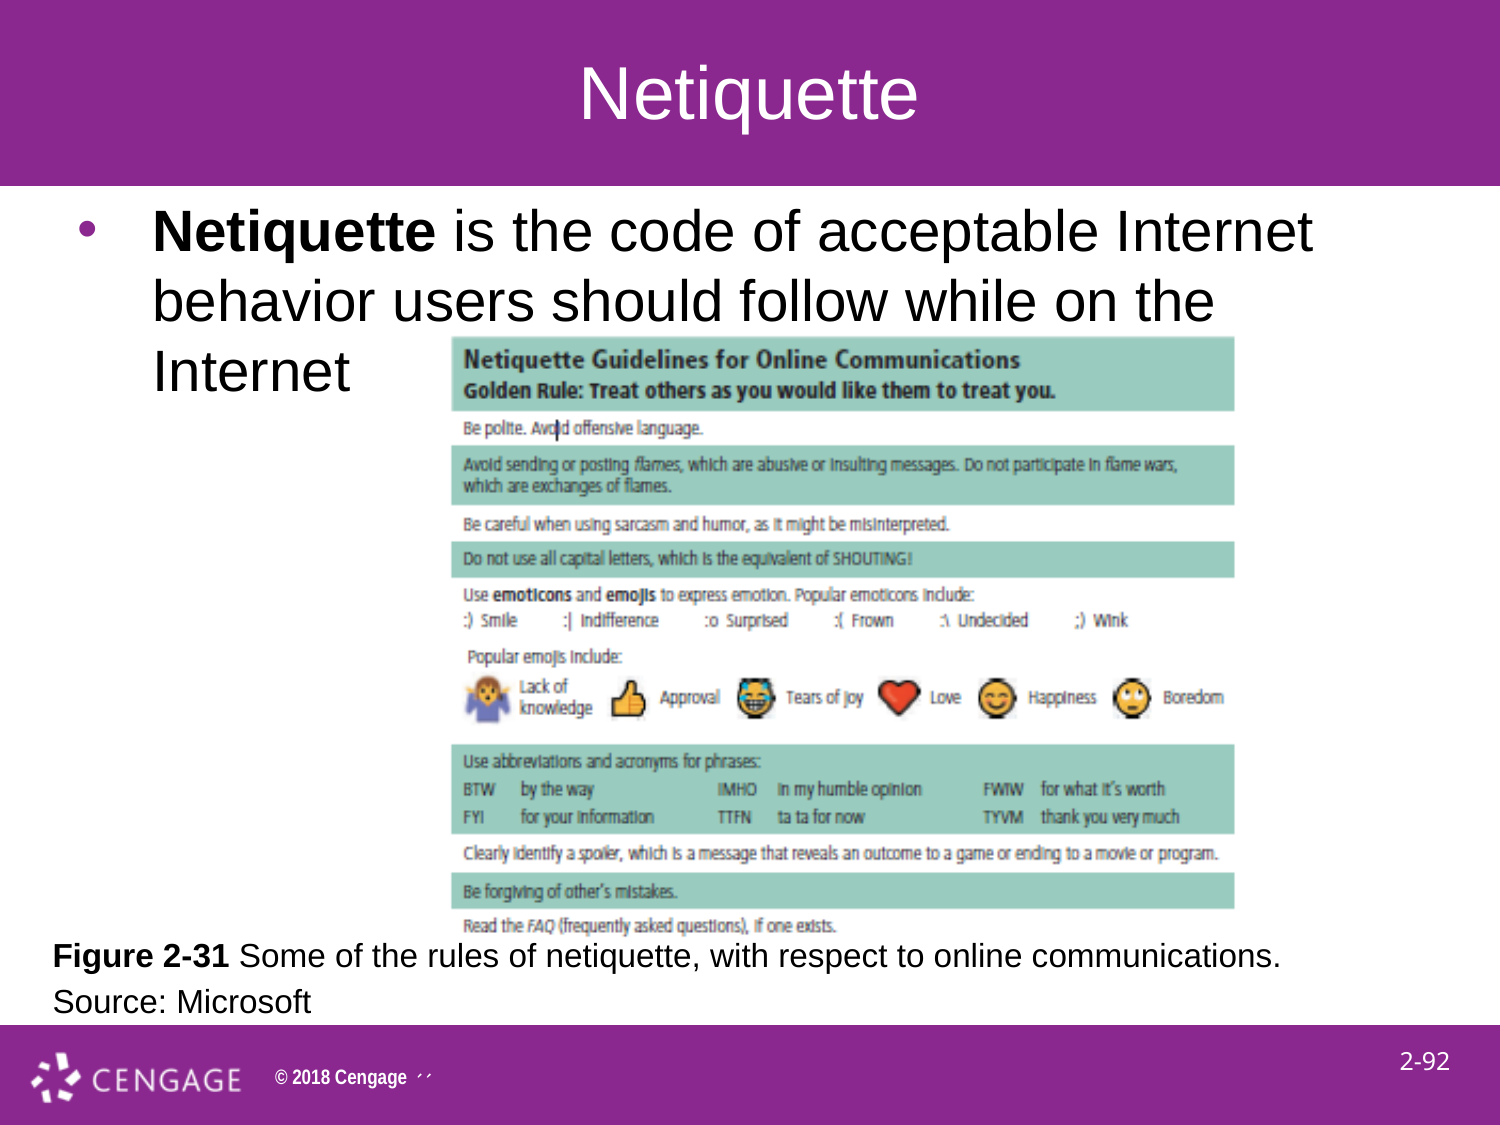

# Netiquette
Netiquette is the code of acceptable Internet behavior users should follow while on the Internet
Figure 2-31 Some of the rules of netiquette, with respect to online communications.
Source: Microsoft